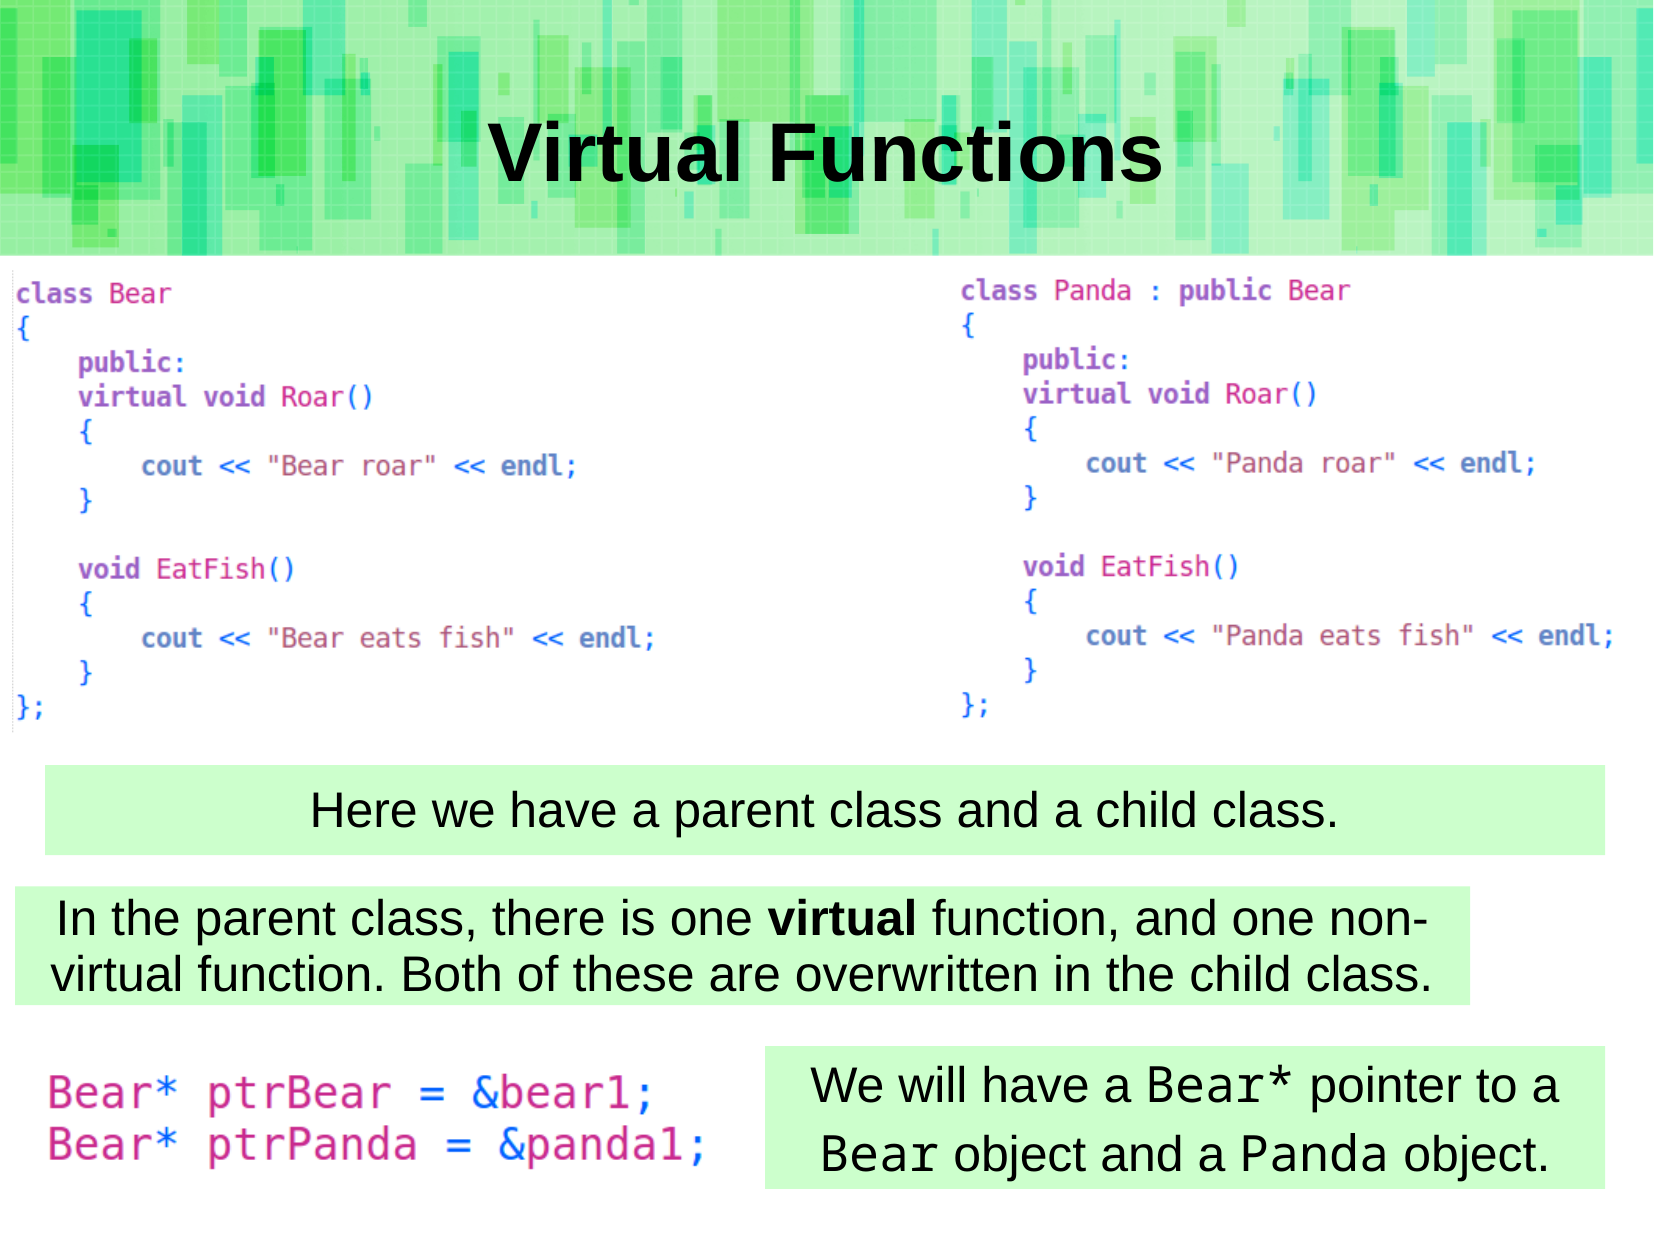

# Virtual Functions
Here we have a parent class and a child class.
In the parent class, there is one virtual function, and one non-virtual function. Both of these are overwritten in the child class.
We will have a Bear* pointer to a Bear object and a Panda object.